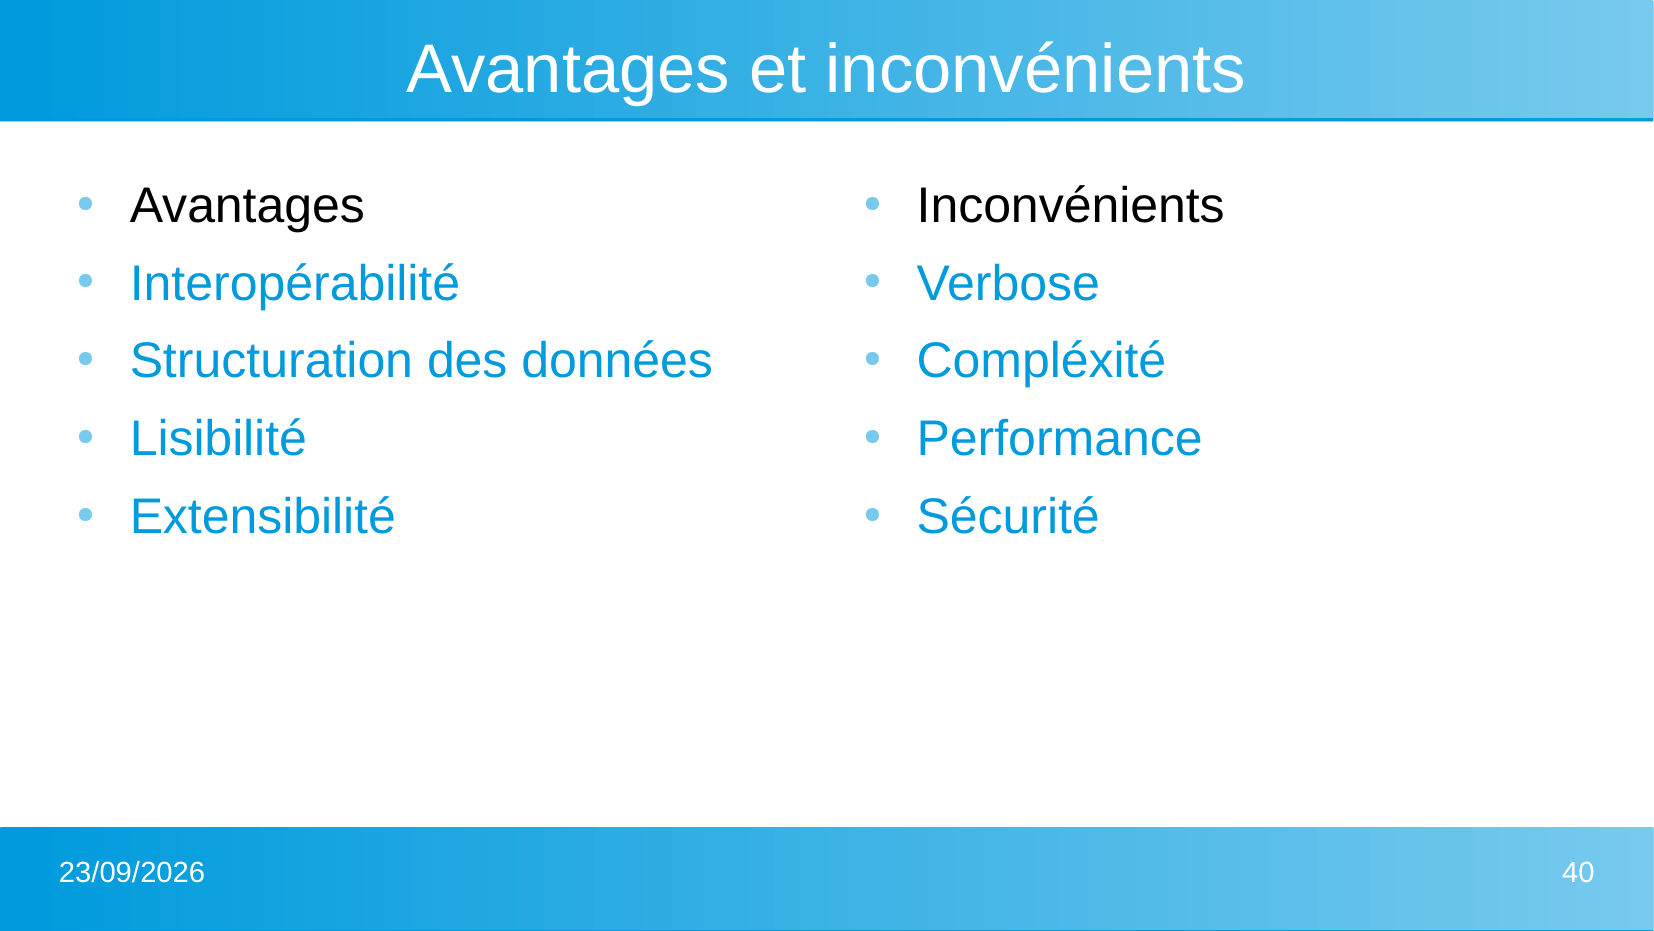

# Avantages et inconvénients
Avantages
Interopérabilité
Structuration des données
Lisibilité
Extensibilité
Inconvénients
Verbose
Compléxité
Performance
Sécurité
40